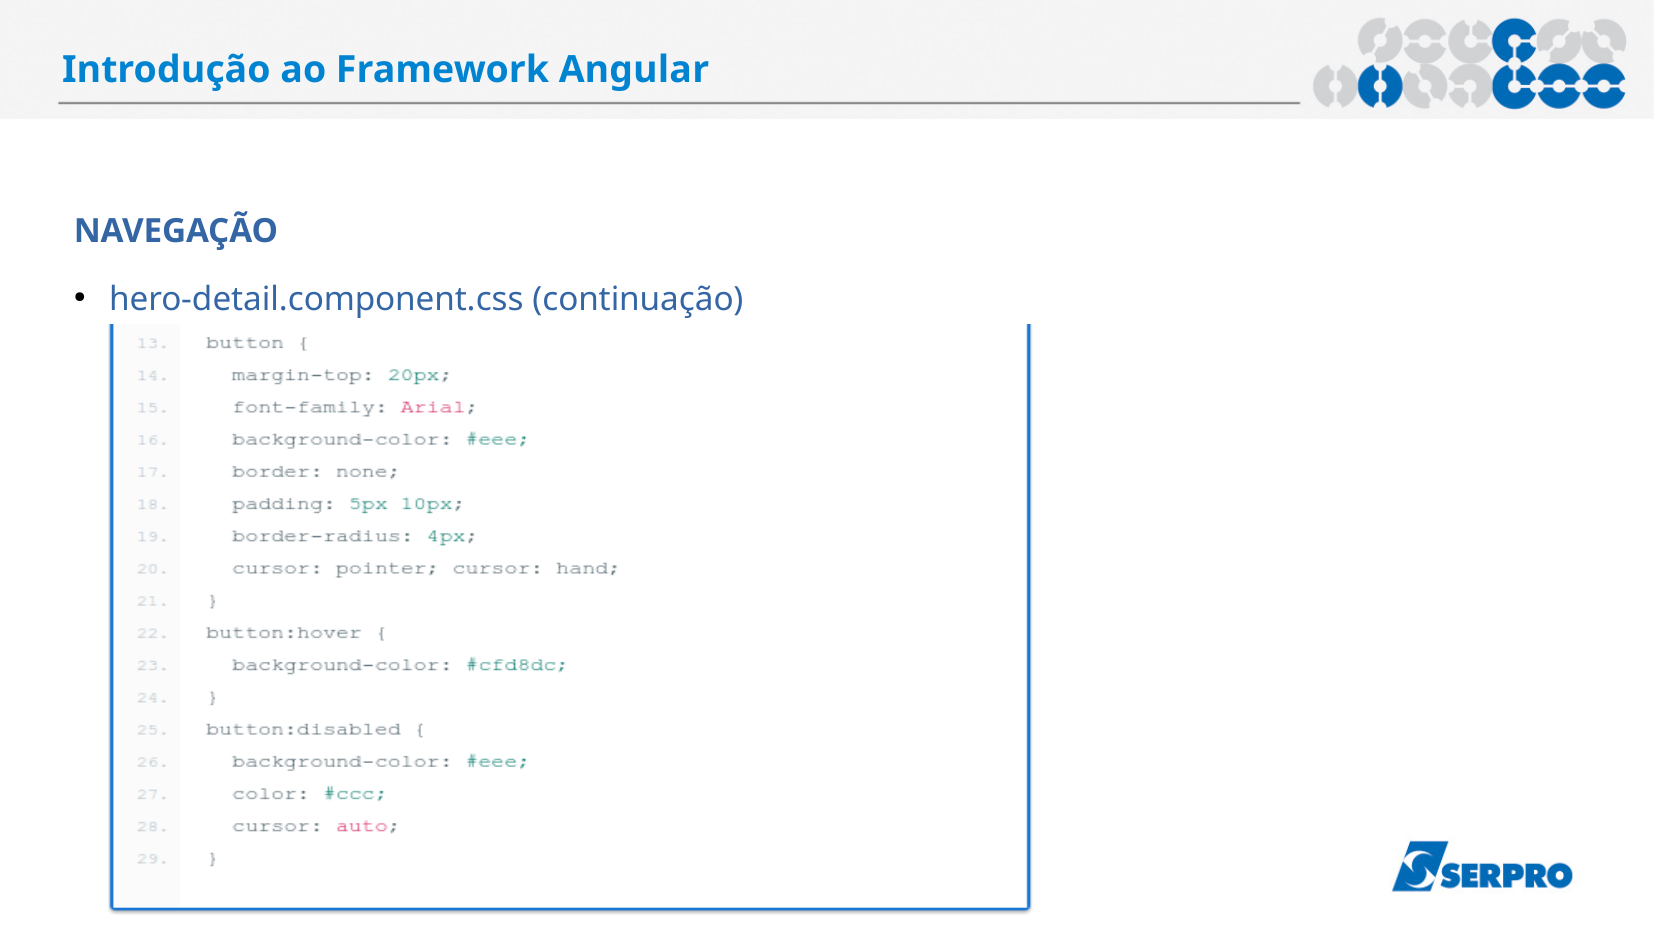

Introdução ao Framework Angular
NAVEGAÇÃO
hero-detail.component.css (continuação)